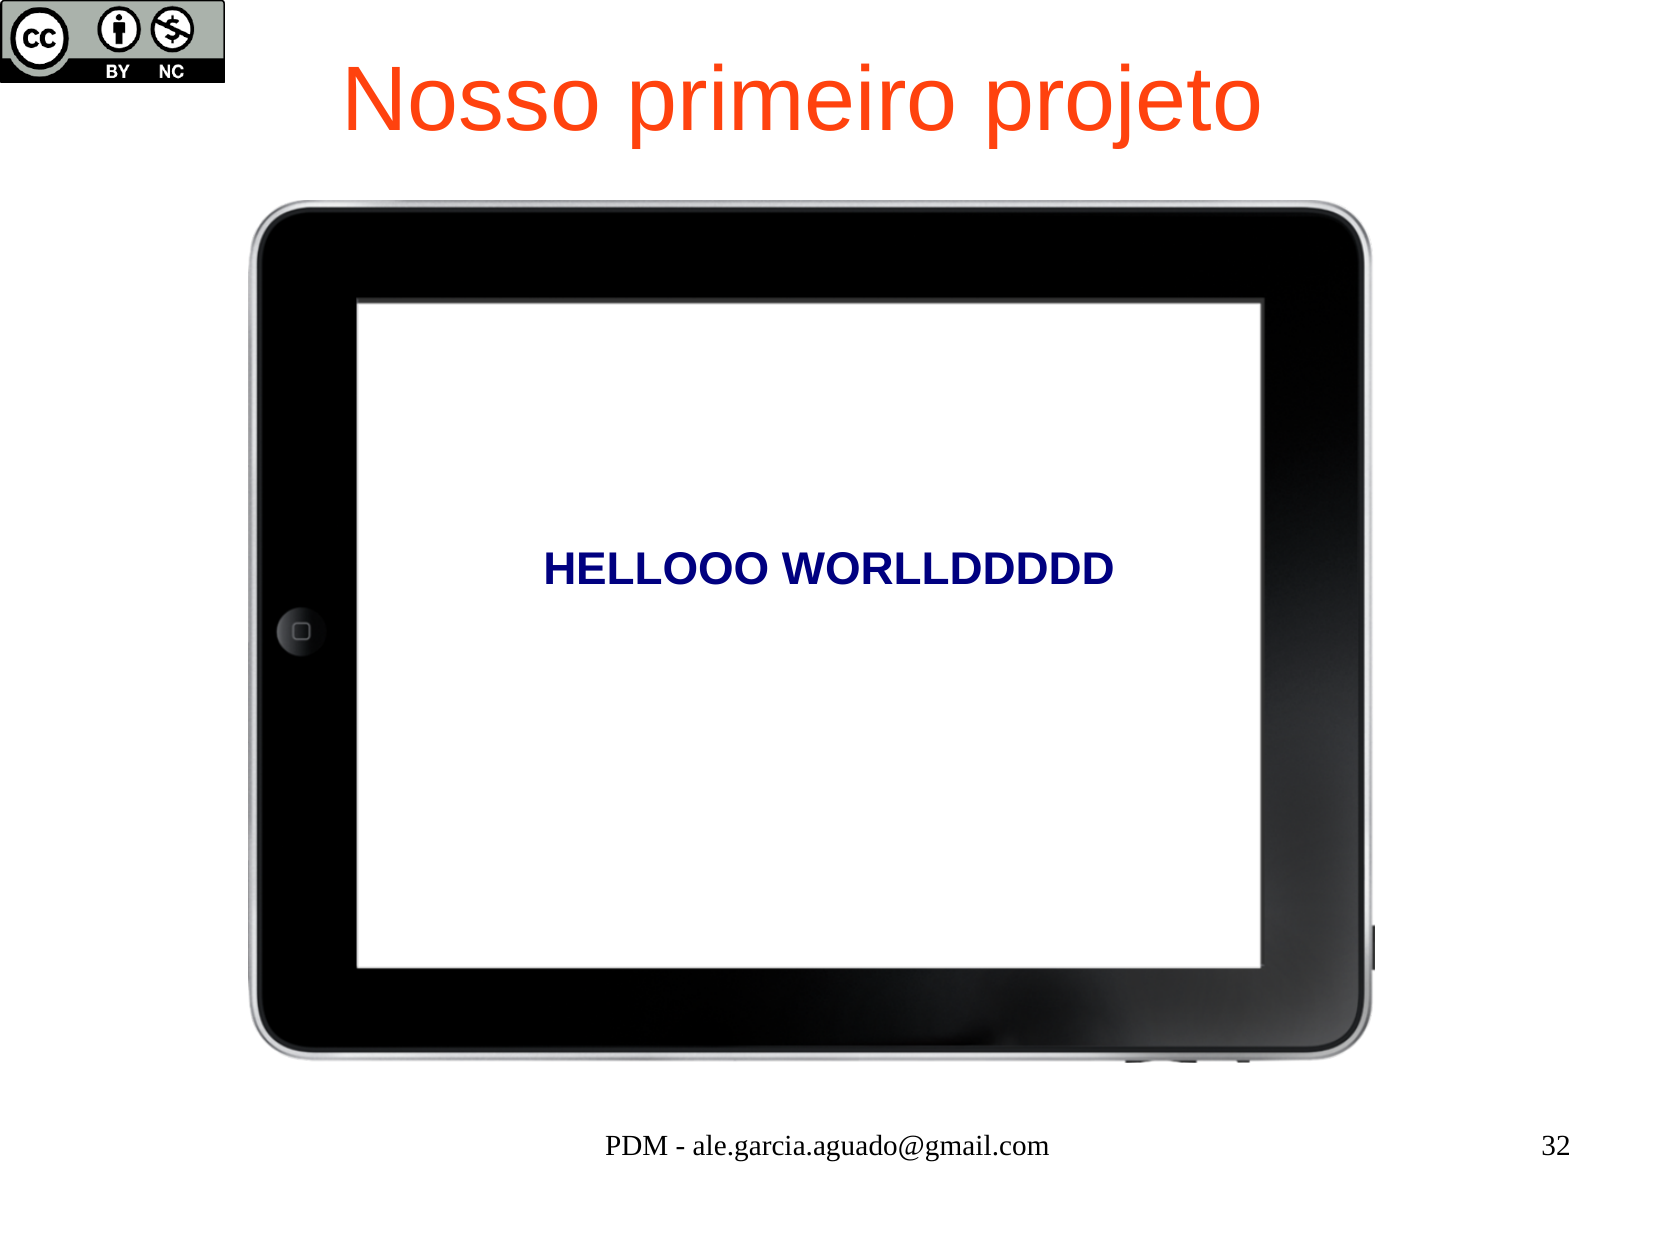

# Nosso primeiro projeto
HELLOOO WORLLDDDDD
PDM - ale.garcia.aguado@gmail.com
32